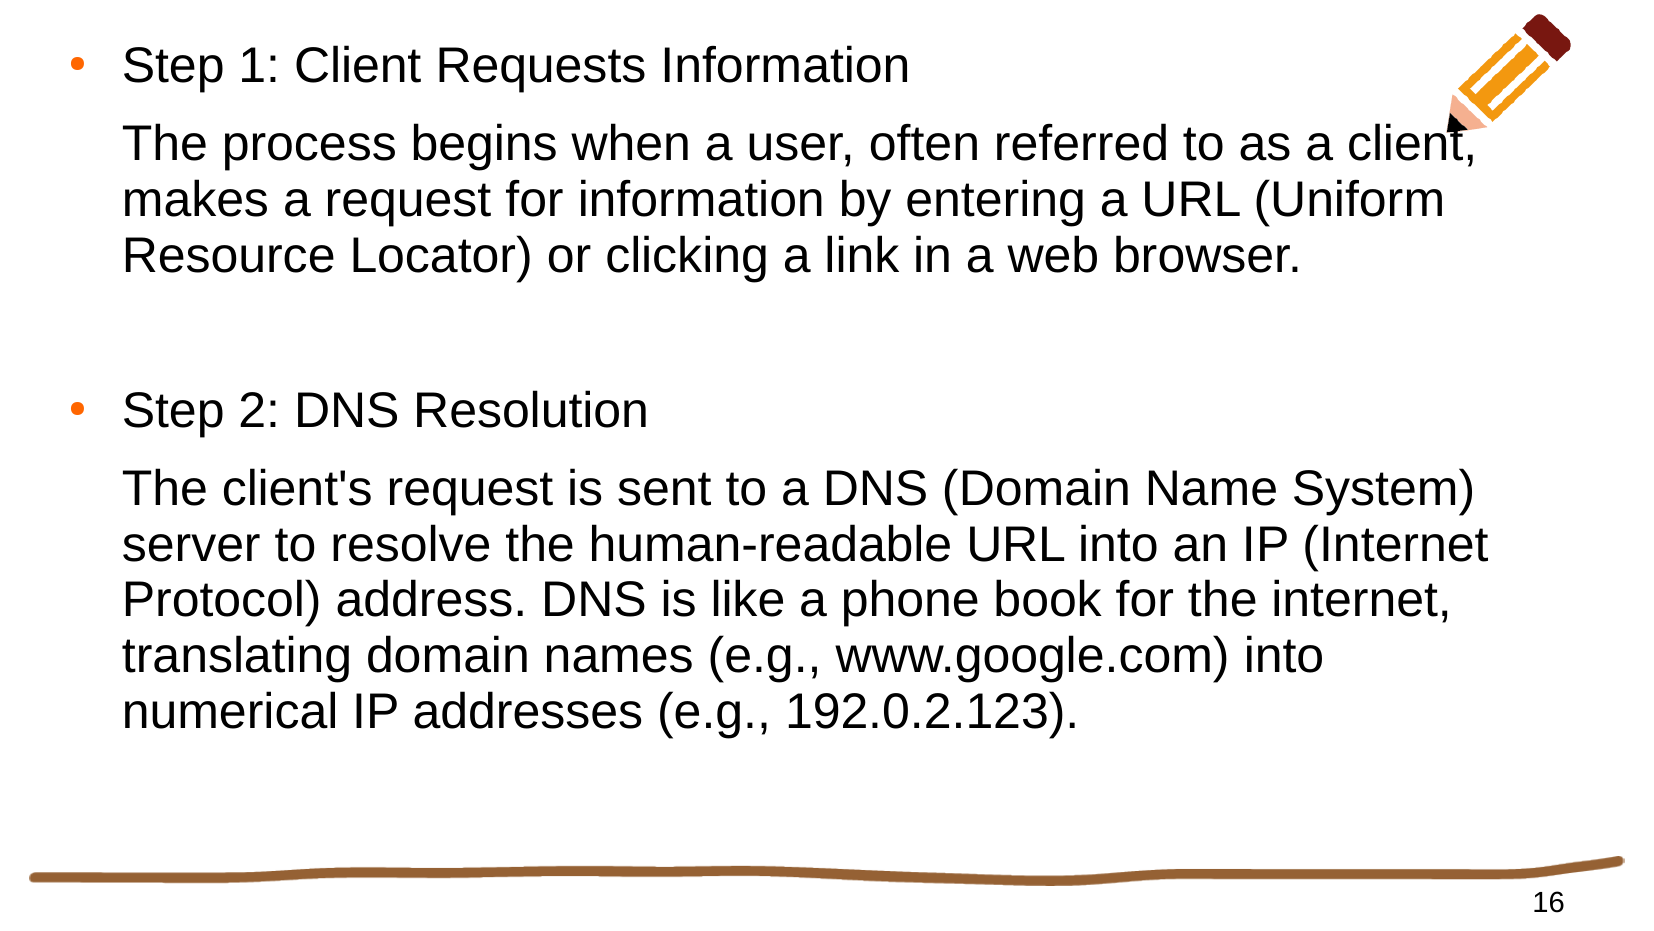

# Step 1: Client Requests Information
The process begins when a user, often referred to as a client, makes a request for information by entering a URL (Uniform Resource Locator) or clicking a link in a web browser.
Step 2: DNS Resolution
The client's request is sent to a DNS (Domain Name System) server to resolve the human-readable URL into an IP (Internet Protocol) address. DNS is like a phone book for the internet, translating domain names (e.g., www.google.com) into numerical IP addresses (e.g., 192.0.2.123).
16